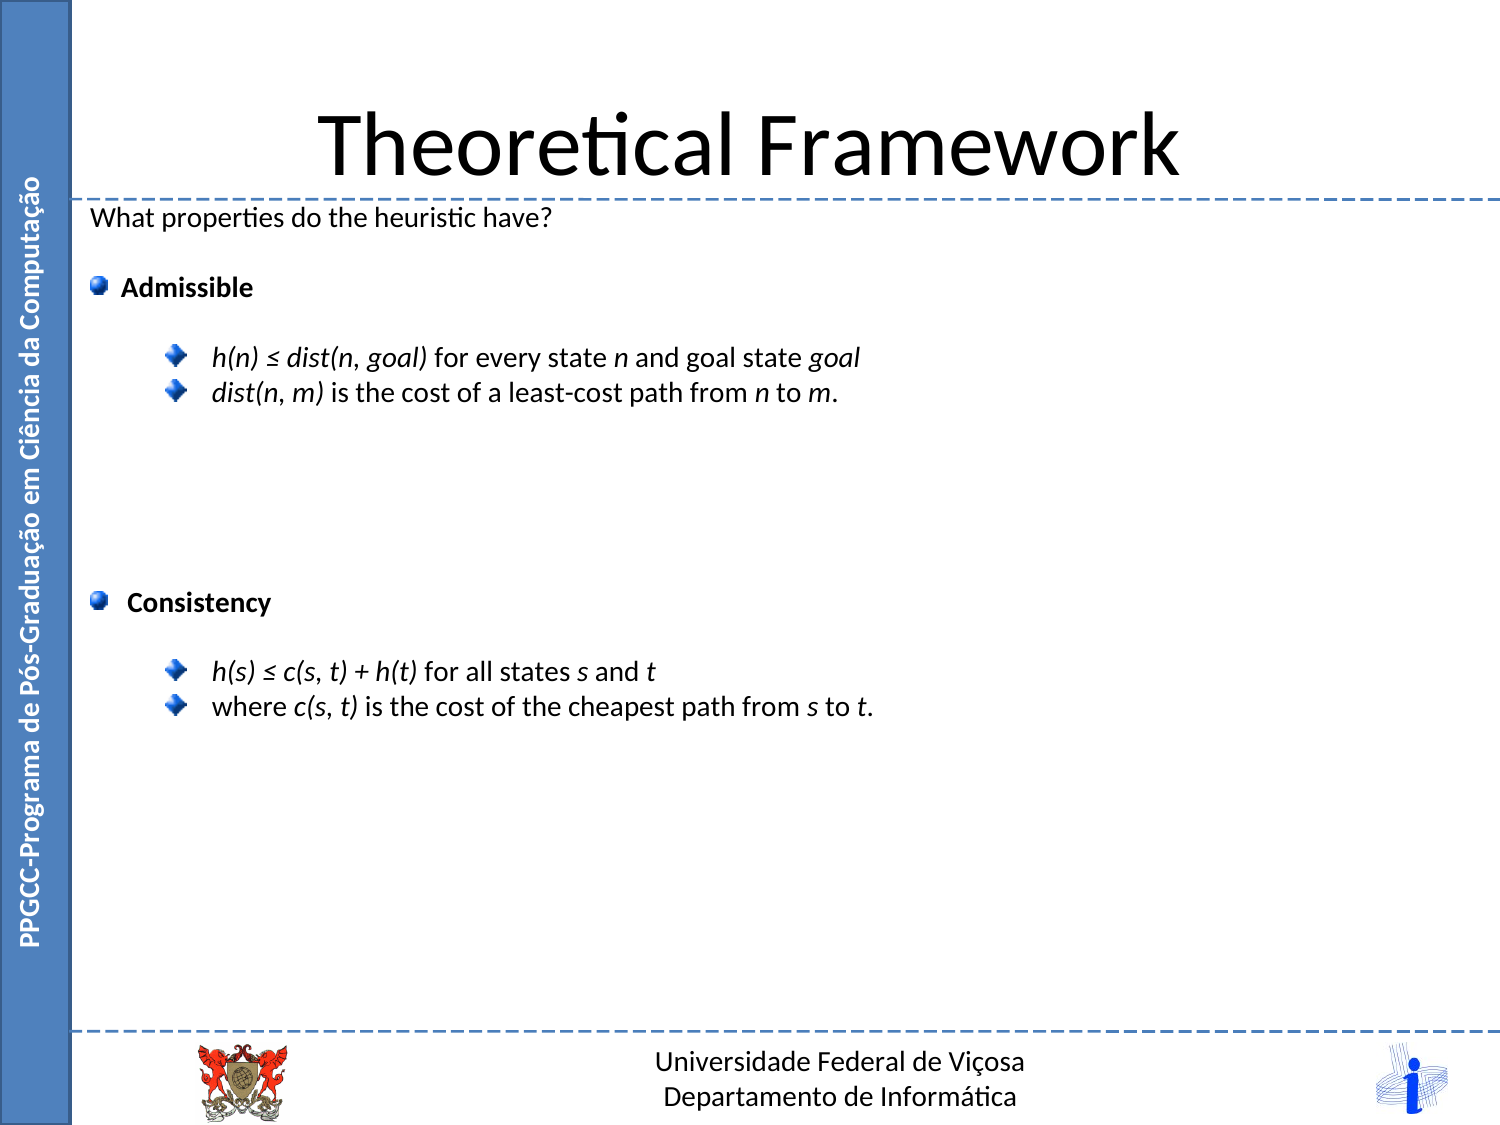

Theoretical Framework
What properties do the heuristic have?
 Admissible
h(n) ≤ dist(n, goal) for every state n and goal state goal
dist(n, m) is the cost of a least-cost path from n to m.
 Consistency
h(s) ≤ c(s, t) + h(t) for all states s and t
where c(s, t) is the cost of the cheapest path from s to t.
PPGCC-Programa de Pós-Graduação em Ciência da Computação
Universidade Federal de Viçosa
Departamento de Informática